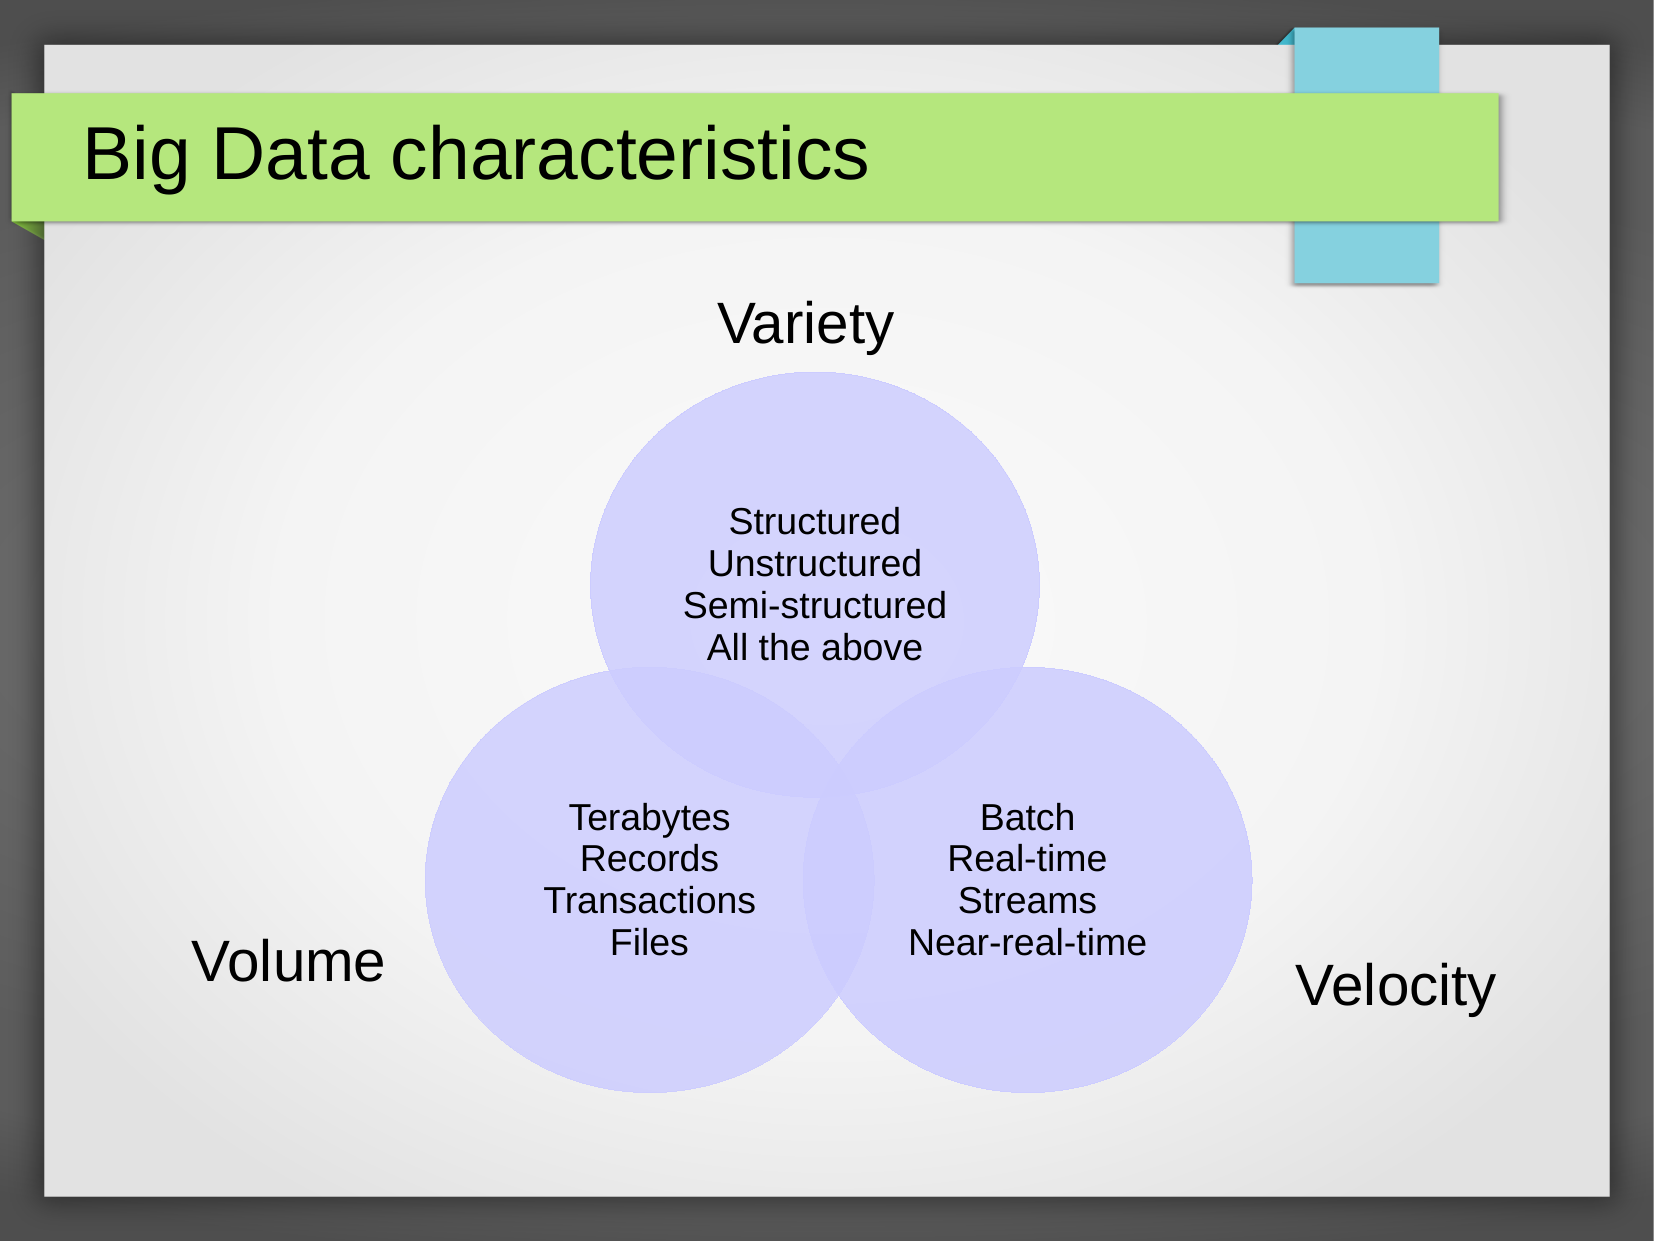

# Big Data characteristics
Variety
Structured
Unstructured
Semi-structured
All the above
Terabytes
Records
Transactions
Files
Batch
Real-time
Streams
Near-real-time
Volume
Velocity